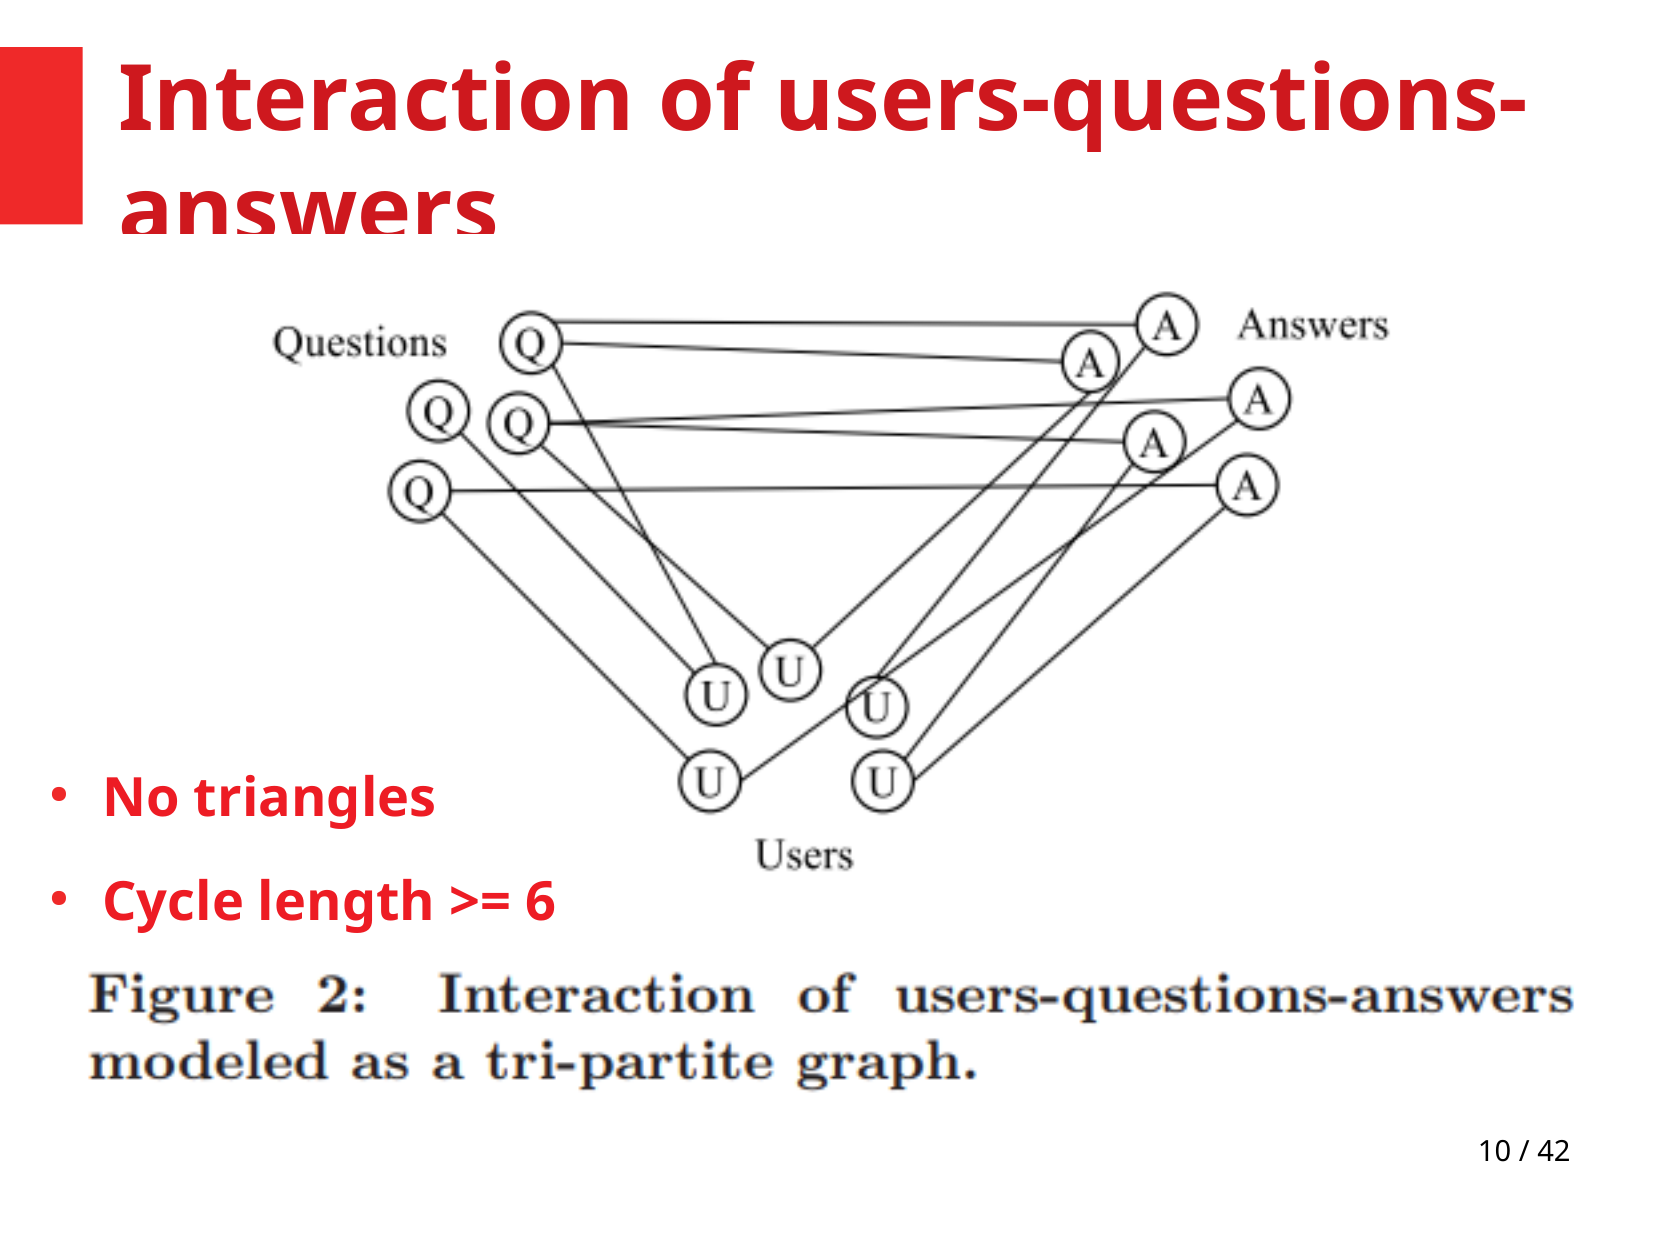

# Interaction of users-questions-answers
No triangles
Cycle length >= 6
10